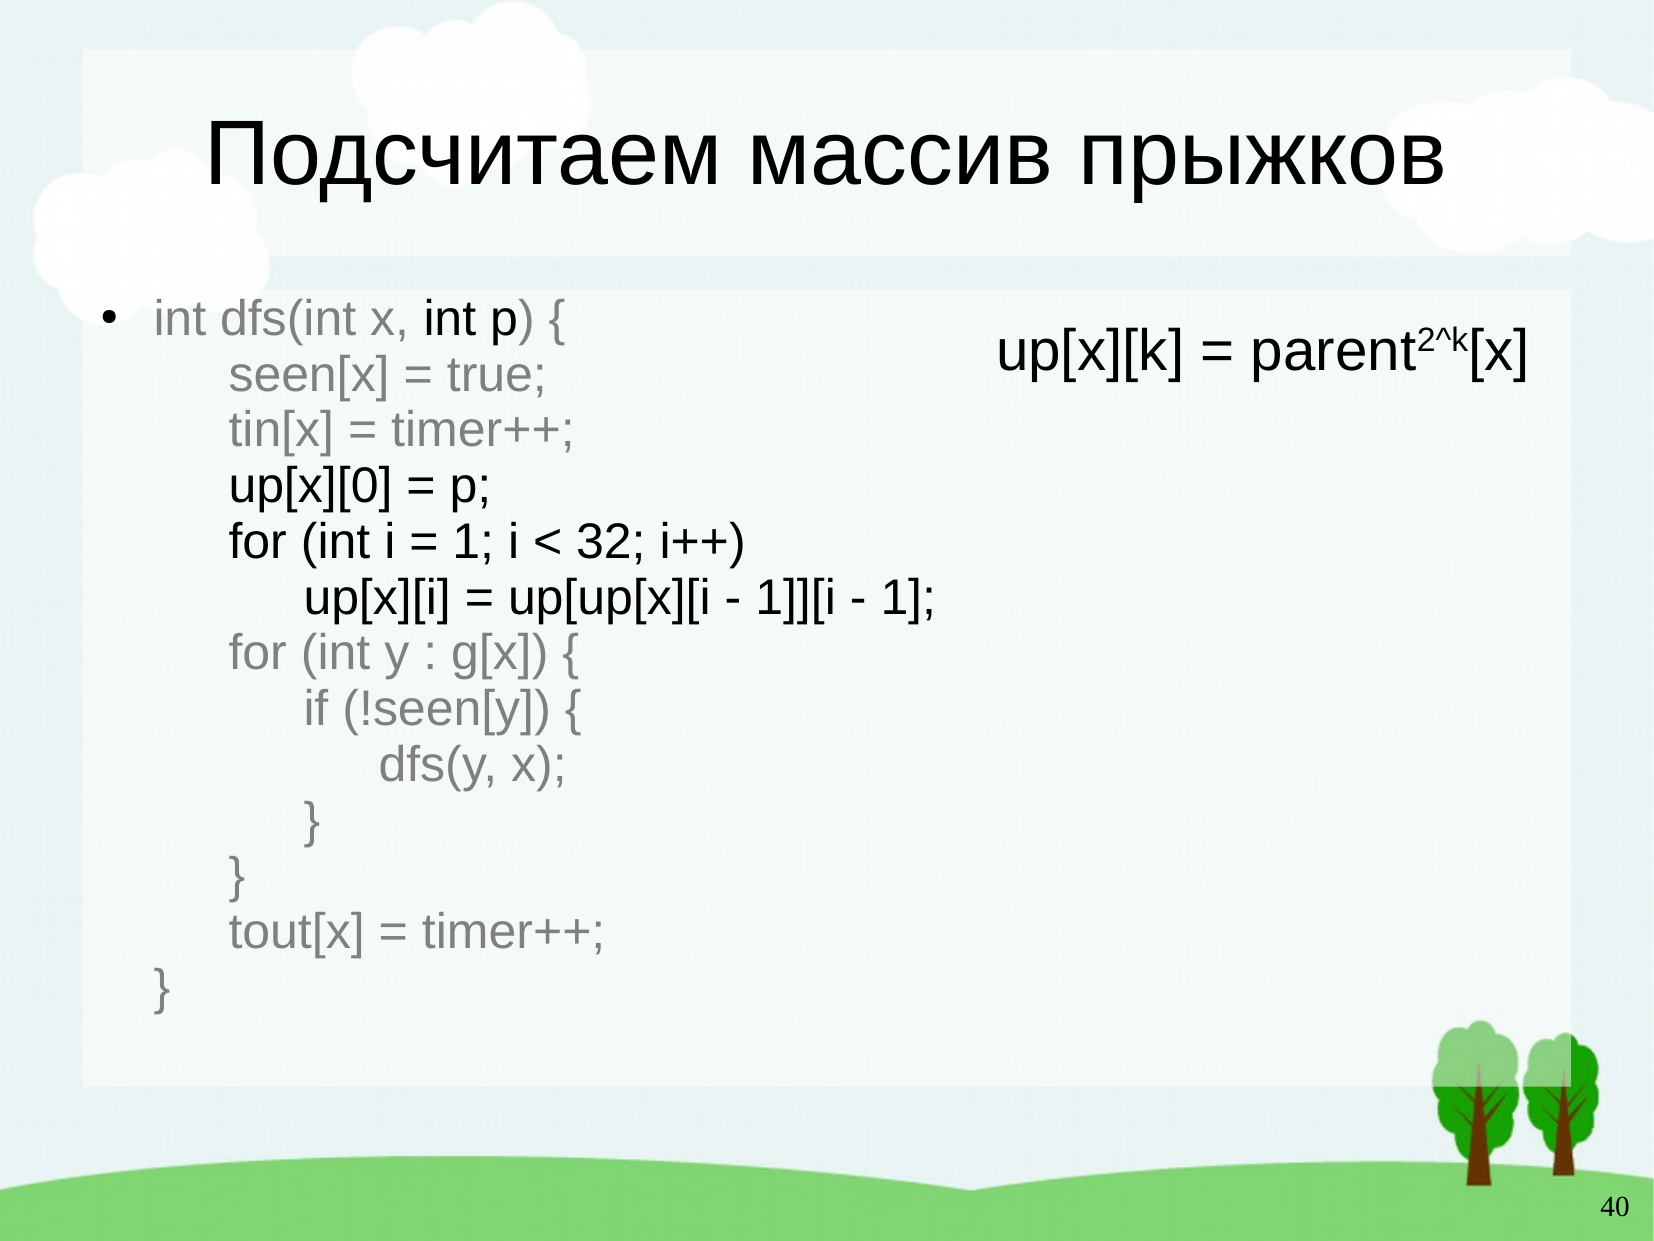

# Подсчитаем массив прыжков
int dfs(int x, int p) {
	seen[x] = true;
	tin[x] = timer++;
	up[x][0] = p;
	for (int i = 1; i < 32; i++)
		up[x][i] = up[up[x][i - 1]][i - 1];
	for (int y : g[x]) {
		if (!seen[y]) {
			dfs(y, x);
		}
	}
	tout[x] = timer++;
}
up[x][k] = parent2^k[x]
40